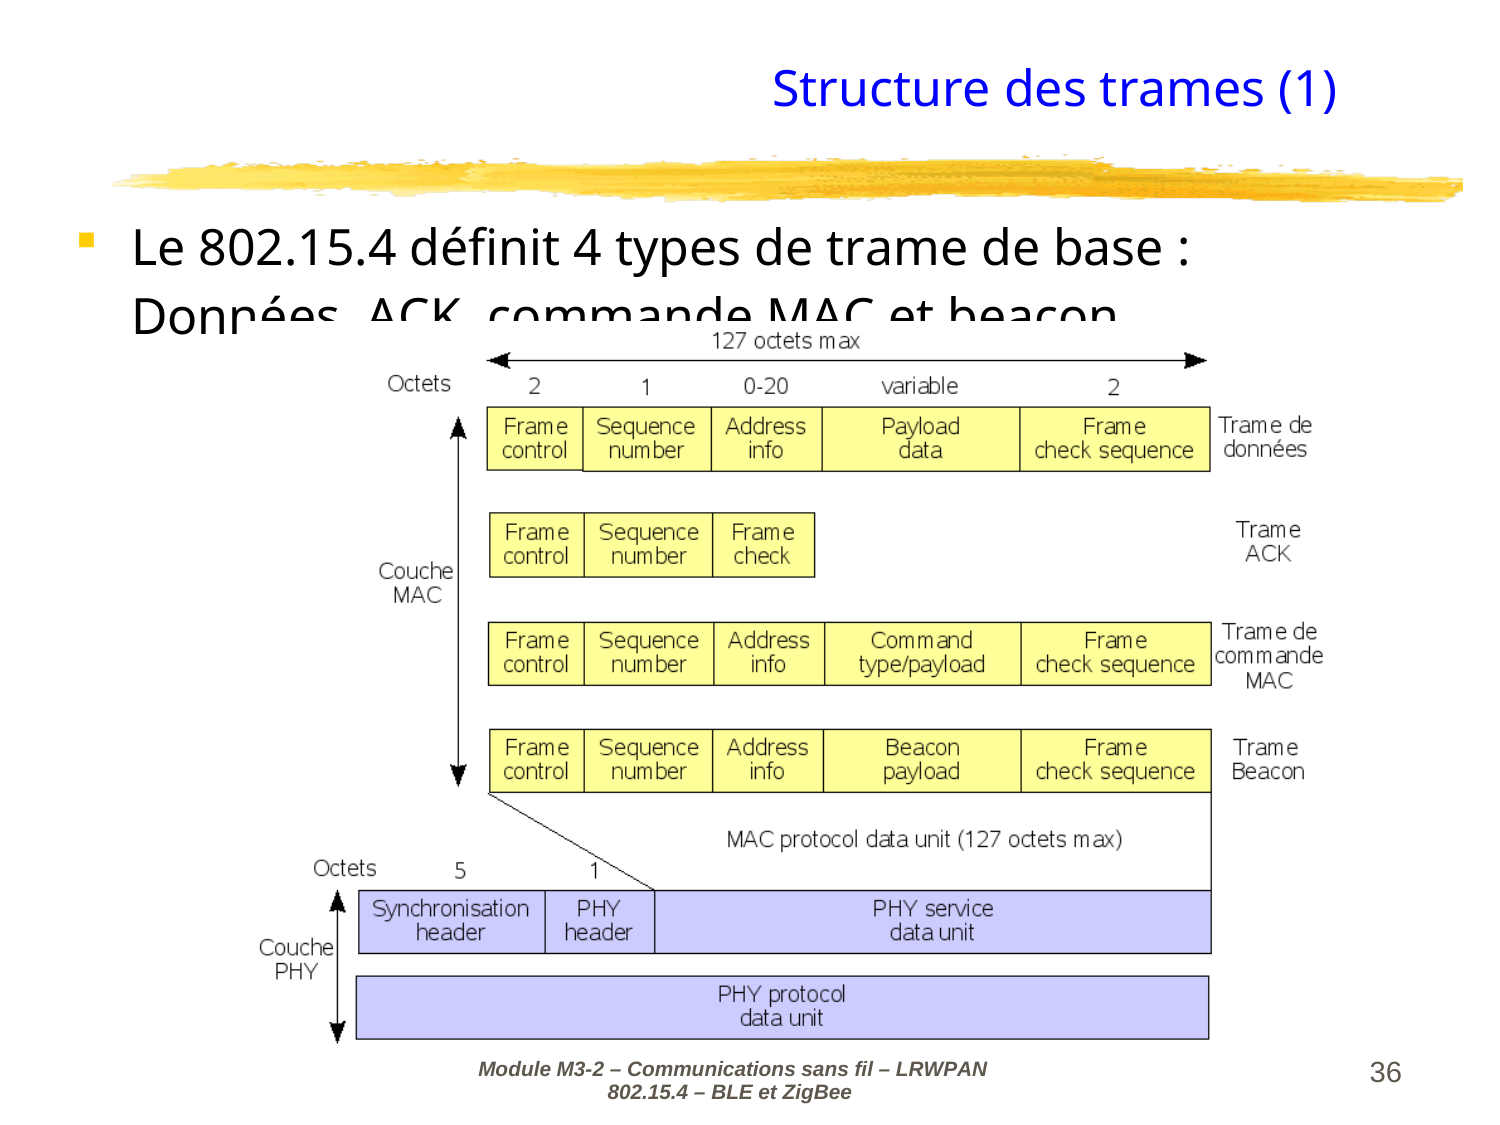

# Structure des trames (1)
Le 802.15.4 définit 4 types de trame de base : Données, ACK, commande MAC et beacon.
36